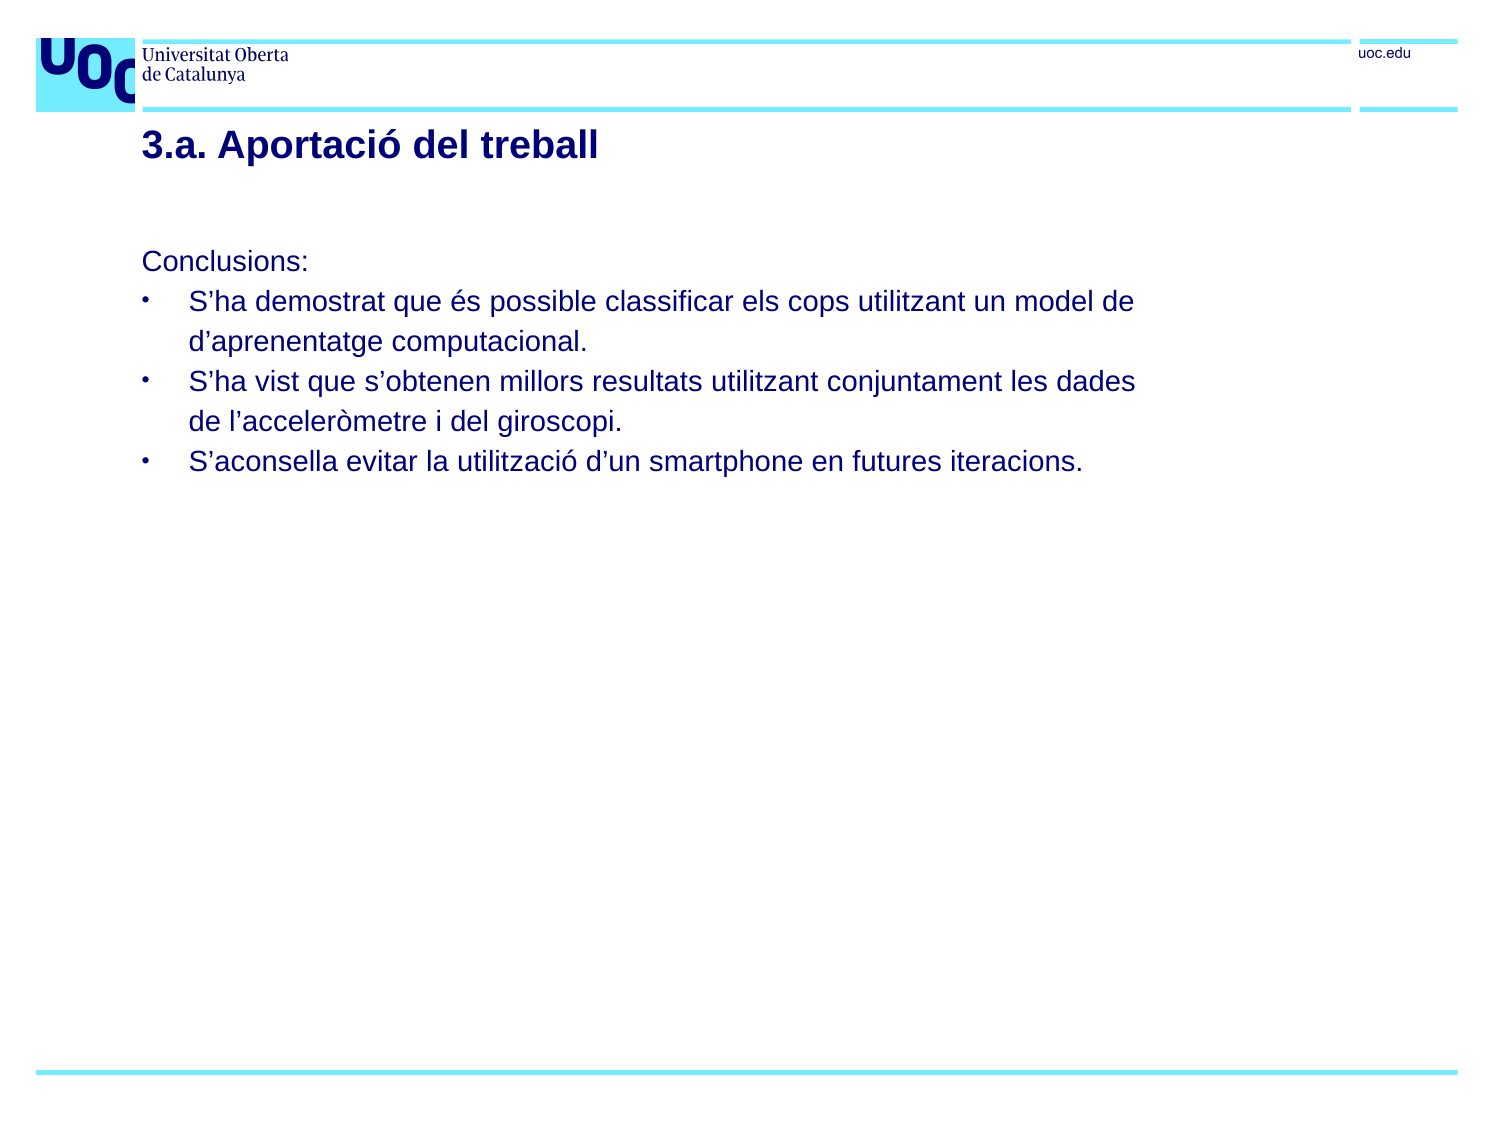

# 3.a. Aportació del treball
Conclusions:
S’ha demostrat que és possible classificar els cops utilitzant un model de d’aprenentatge computacional.
S’ha vist que s’obtenen millors resultats utilitzant conjuntament les dades de l’acceleròmetre i del giroscopi.
S’aconsella evitar la utilització d’un smartphone en futures iteracions.